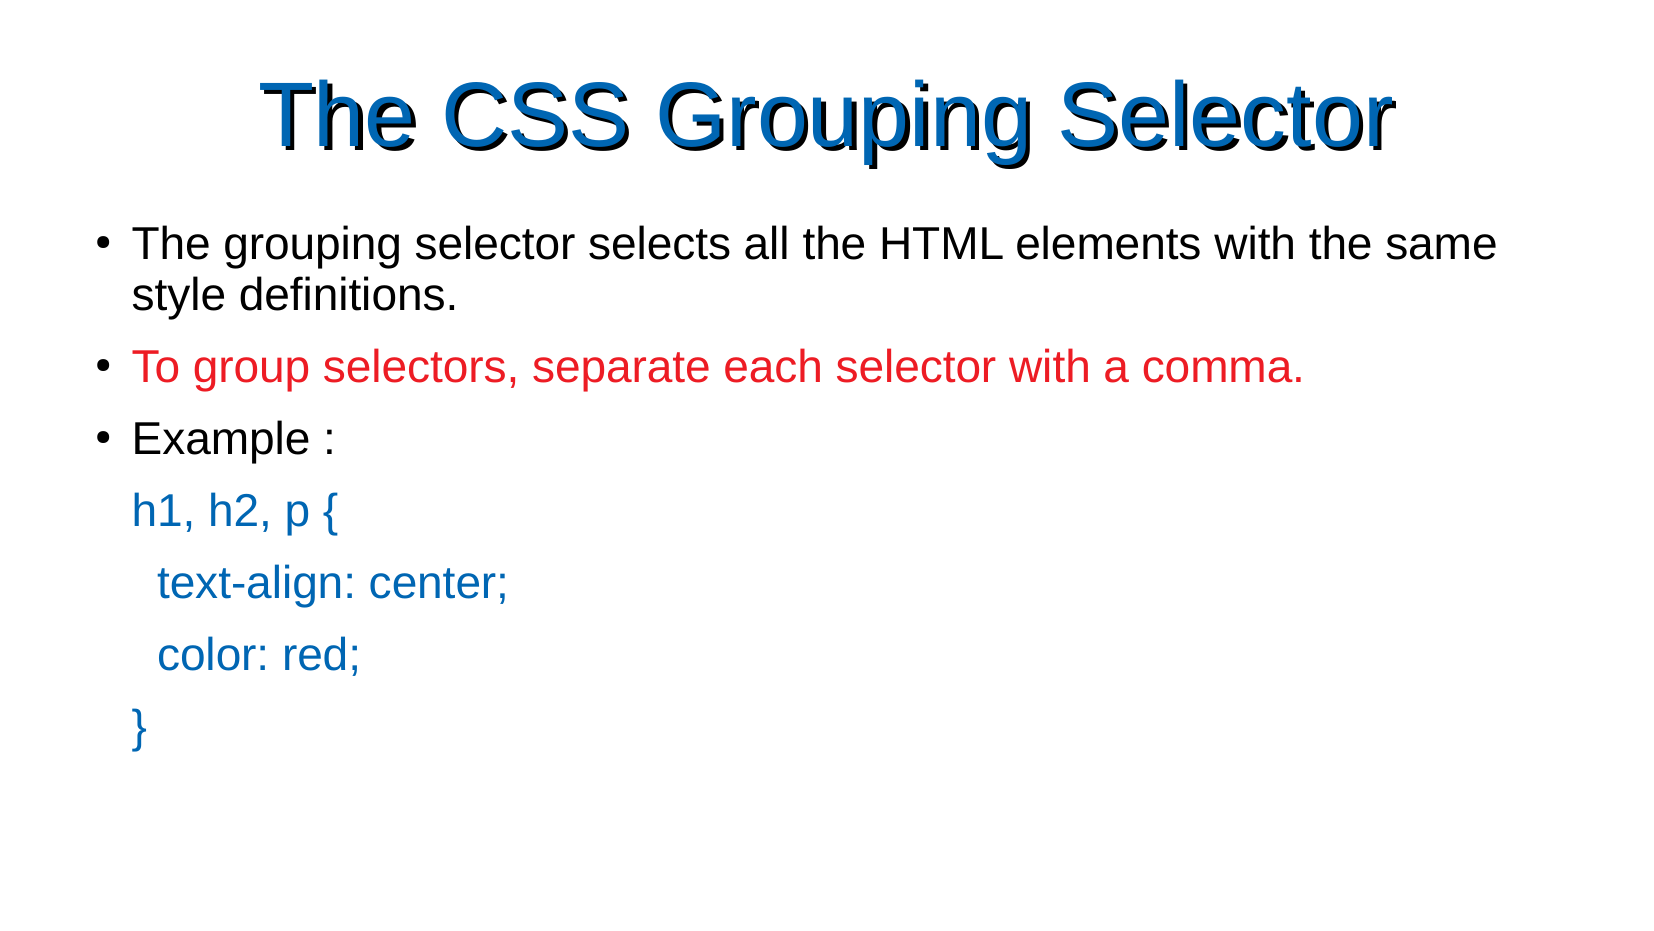

# The CSS Grouping Selector
The grouping selector selects all the HTML elements with the same style definitions.
To group selectors, separate each selector with a comma.
Example :
h1, h2, p {
 text-align: center;
 color: red;
}